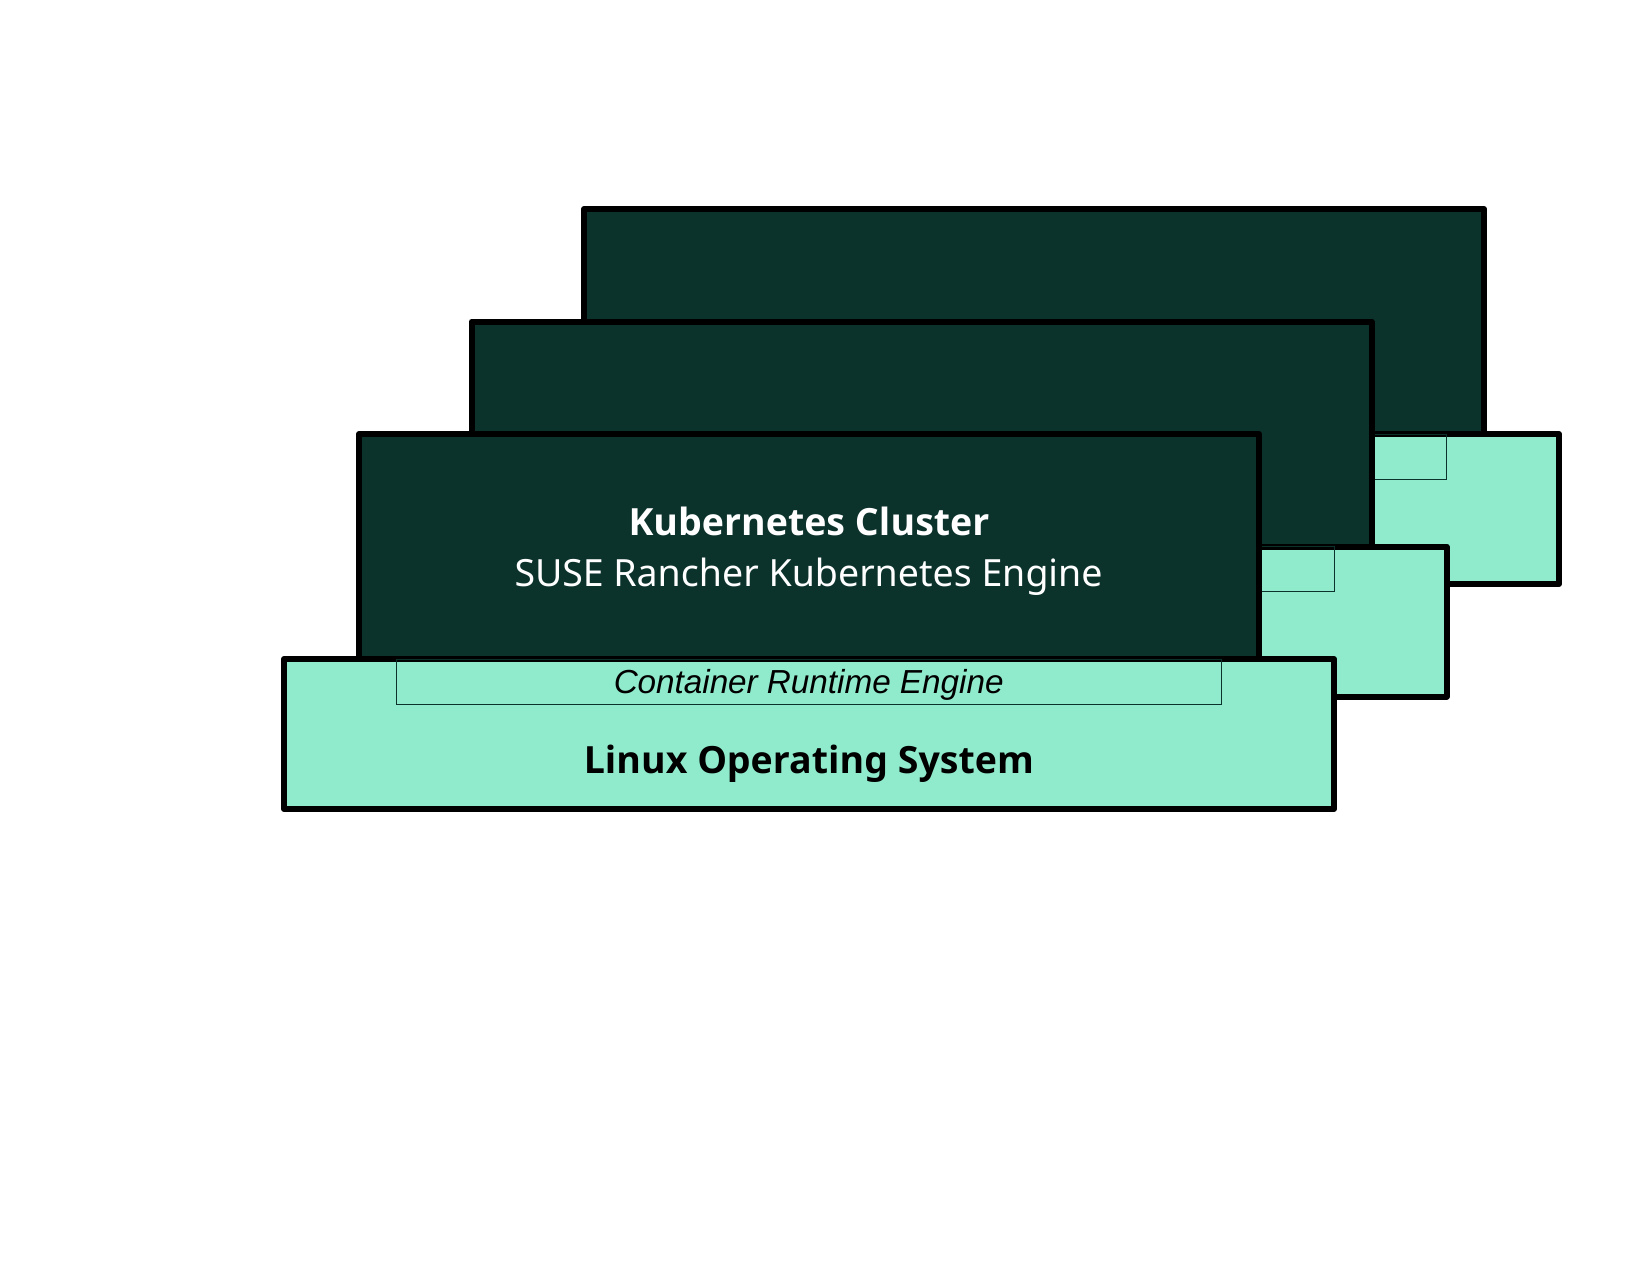

Kubernetes Cluster
SUSE Rancher Kubernetes Engine
Linux Operating System
Container Runtime Engine